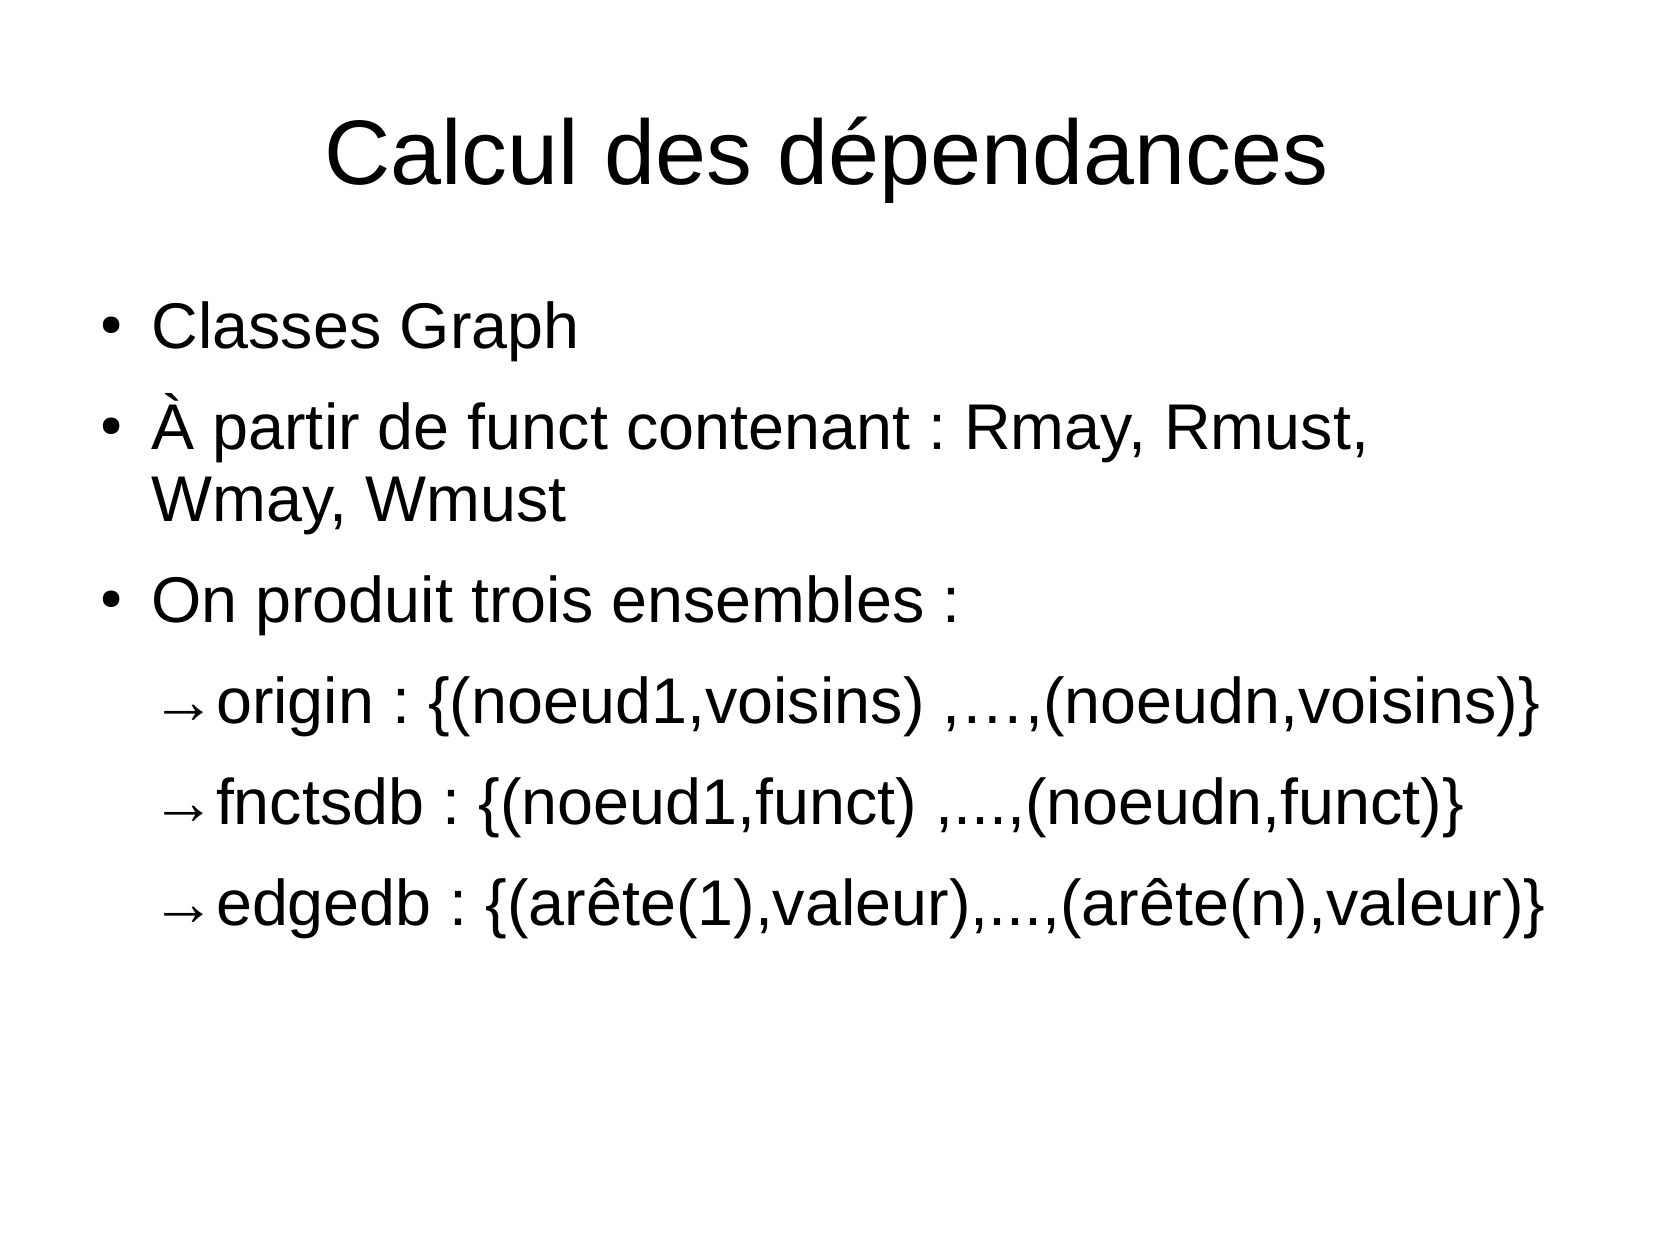

# Calcul des dépendances
Classes Graph
À partir de funct contenant : Rmay, Rmust, Wmay, Wmust
On produit trois ensembles :
→origin : {(noeud1,voisins) ,…,(noeudn,voisins)}
→fnctsdb : {(noeud1,funct) ,...,(noeudn,funct)}
→edgedb : {(arête(1),valeur),...,(arête(n),valeur)}